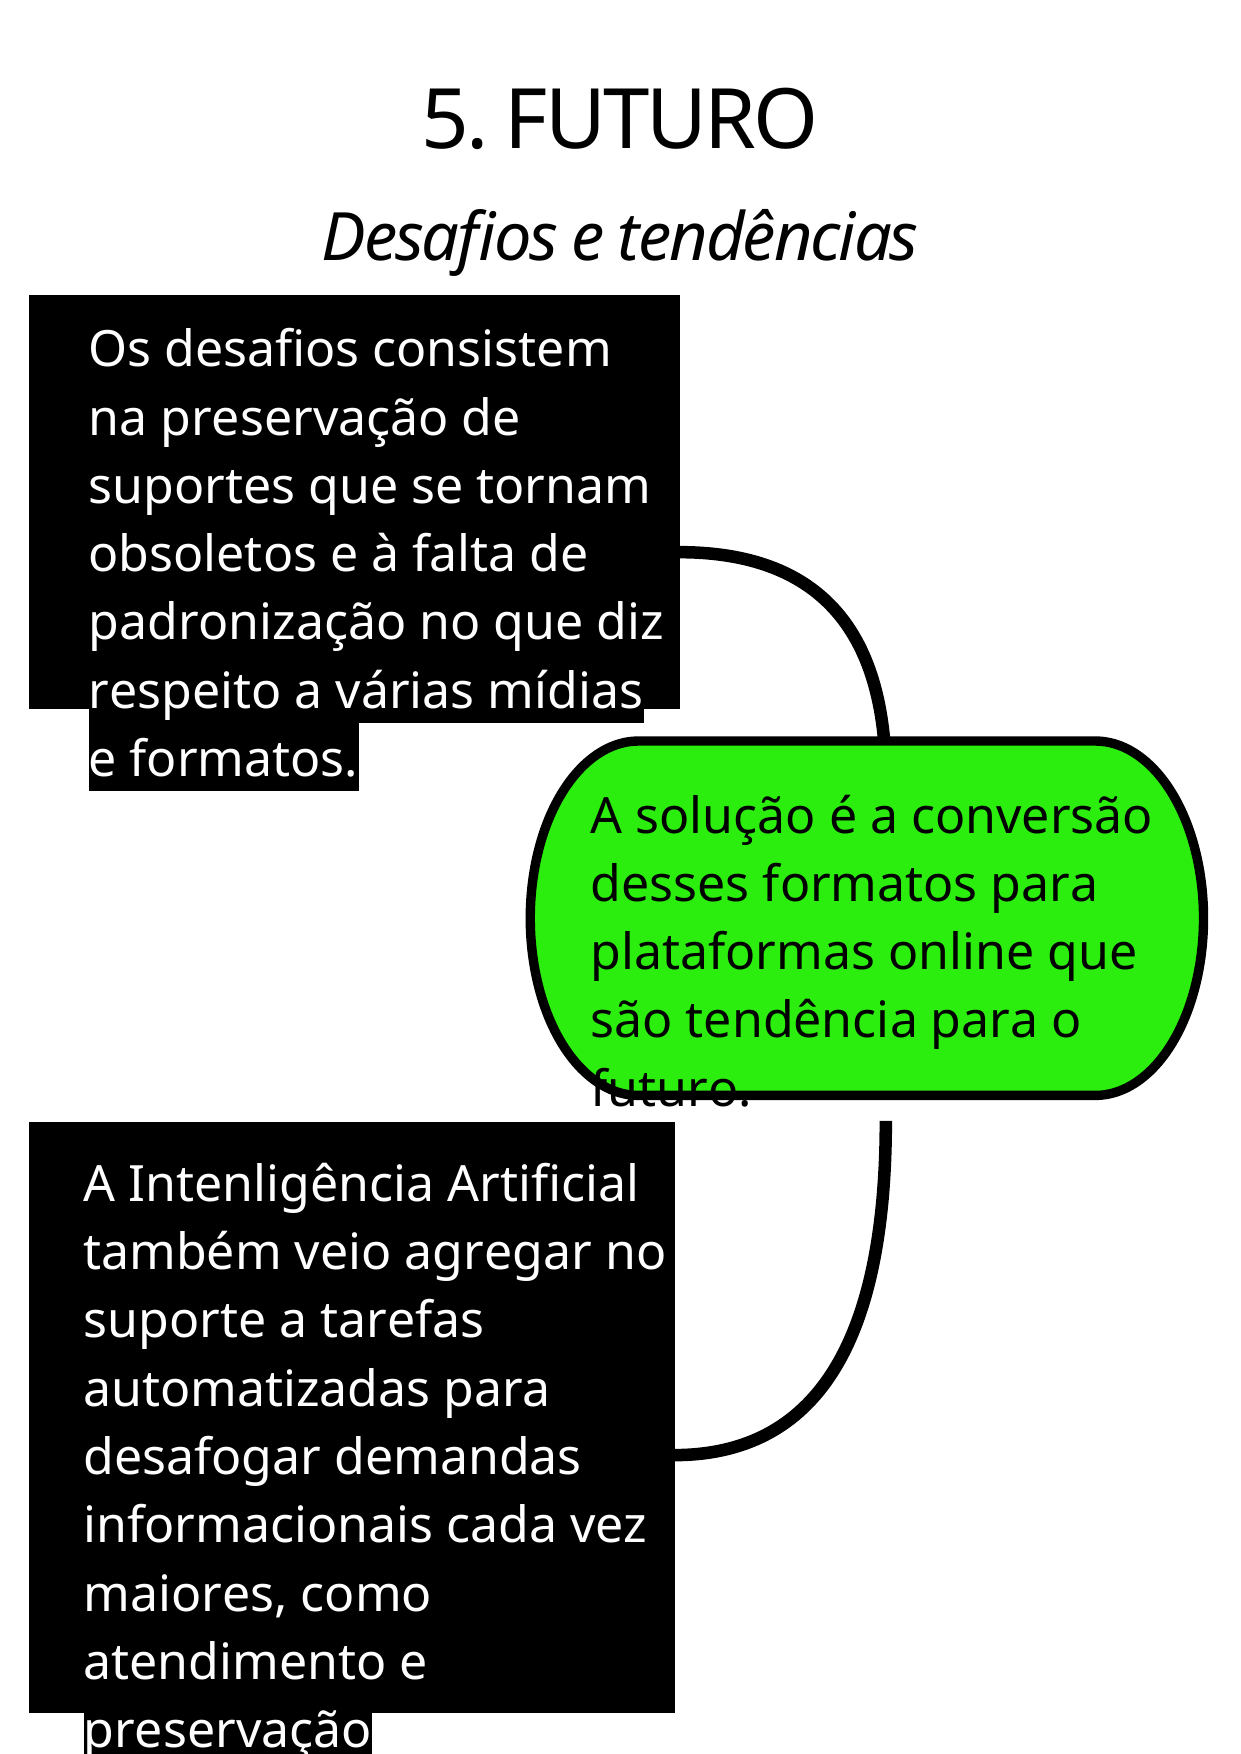

5. Futuro
Desafios e tendências
Os desafios consistem na preservação de suportes que se tornam obsoletos e à falta de padronização no que diz respeito a várias mídias e formatos.
A solução é a conversão desses formatos para plataformas online que são tendência para o futuro.
A Intenligência Artificial também veio agregar no suporte a tarefas automatizadas para desafogar demandas informacionais cada vez maiores, como atendimento e preservação